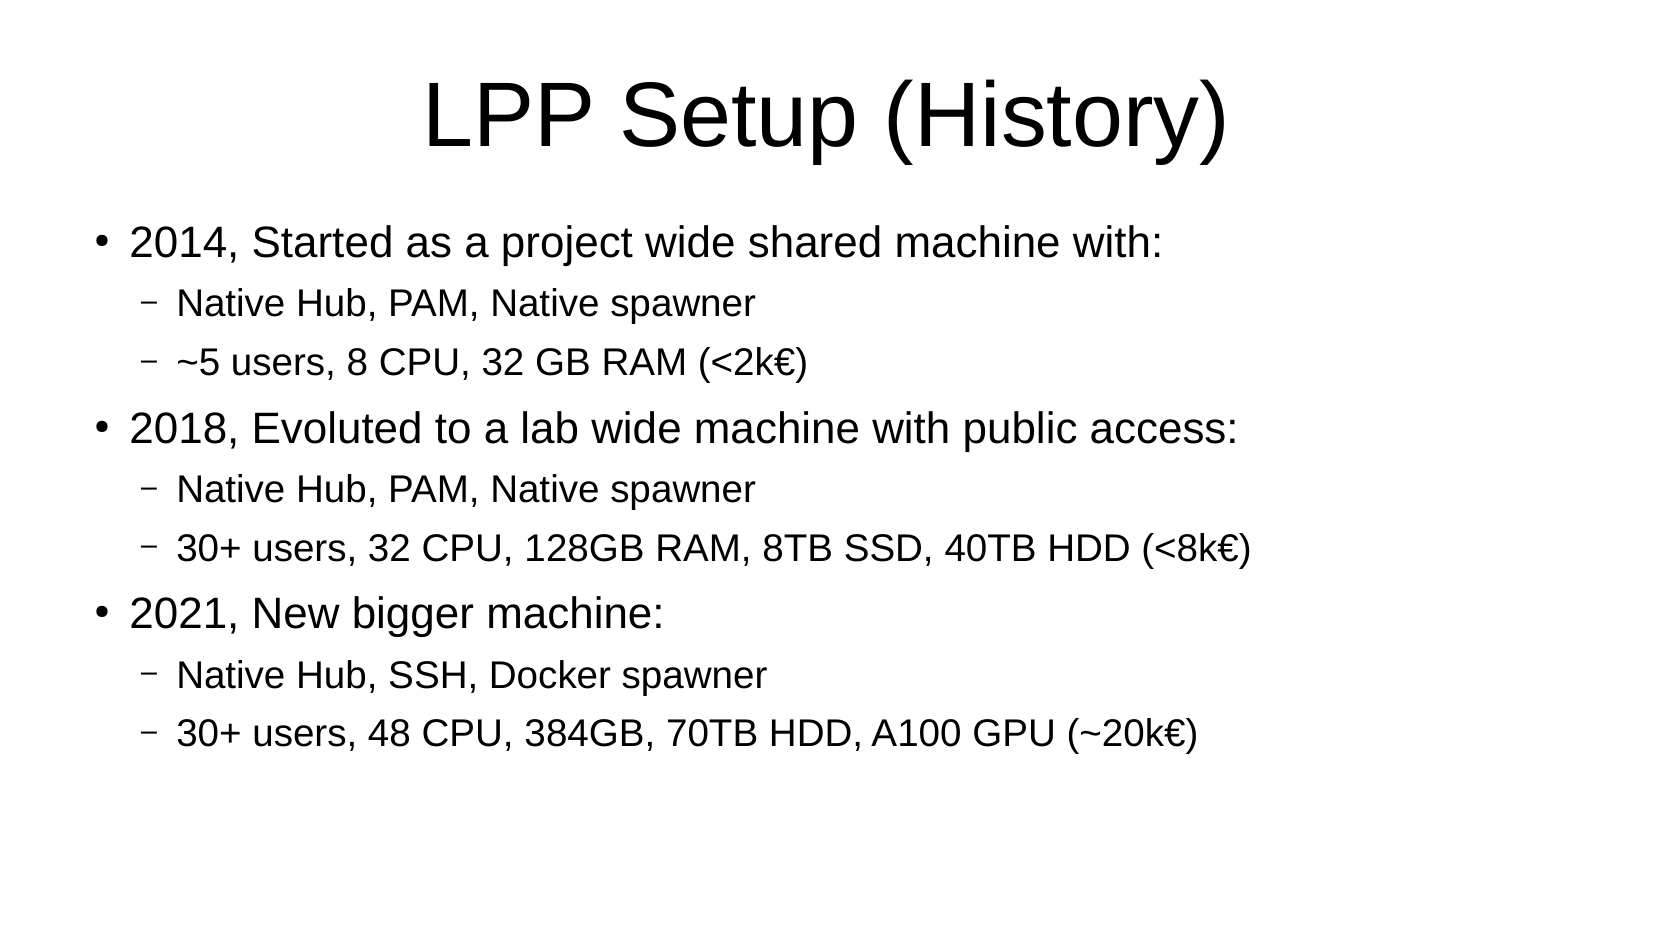

# LPP Setup (History)
2014, Started as a project wide shared machine with:
Native Hub, PAM, Native spawner
~5 users, 8 CPU, 32 GB RAM (<2k€)
2018, Evoluted to a lab wide machine with public access:
Native Hub, PAM, Native spawner
30+ users, 32 CPU, 128GB RAM, 8TB SSD, 40TB HDD (<8k€)
2021, New bigger machine:
Native Hub, SSH, Docker spawner
30+ users, 48 CPU, 384GB, 70TB HDD, A100 GPU (~20k€)